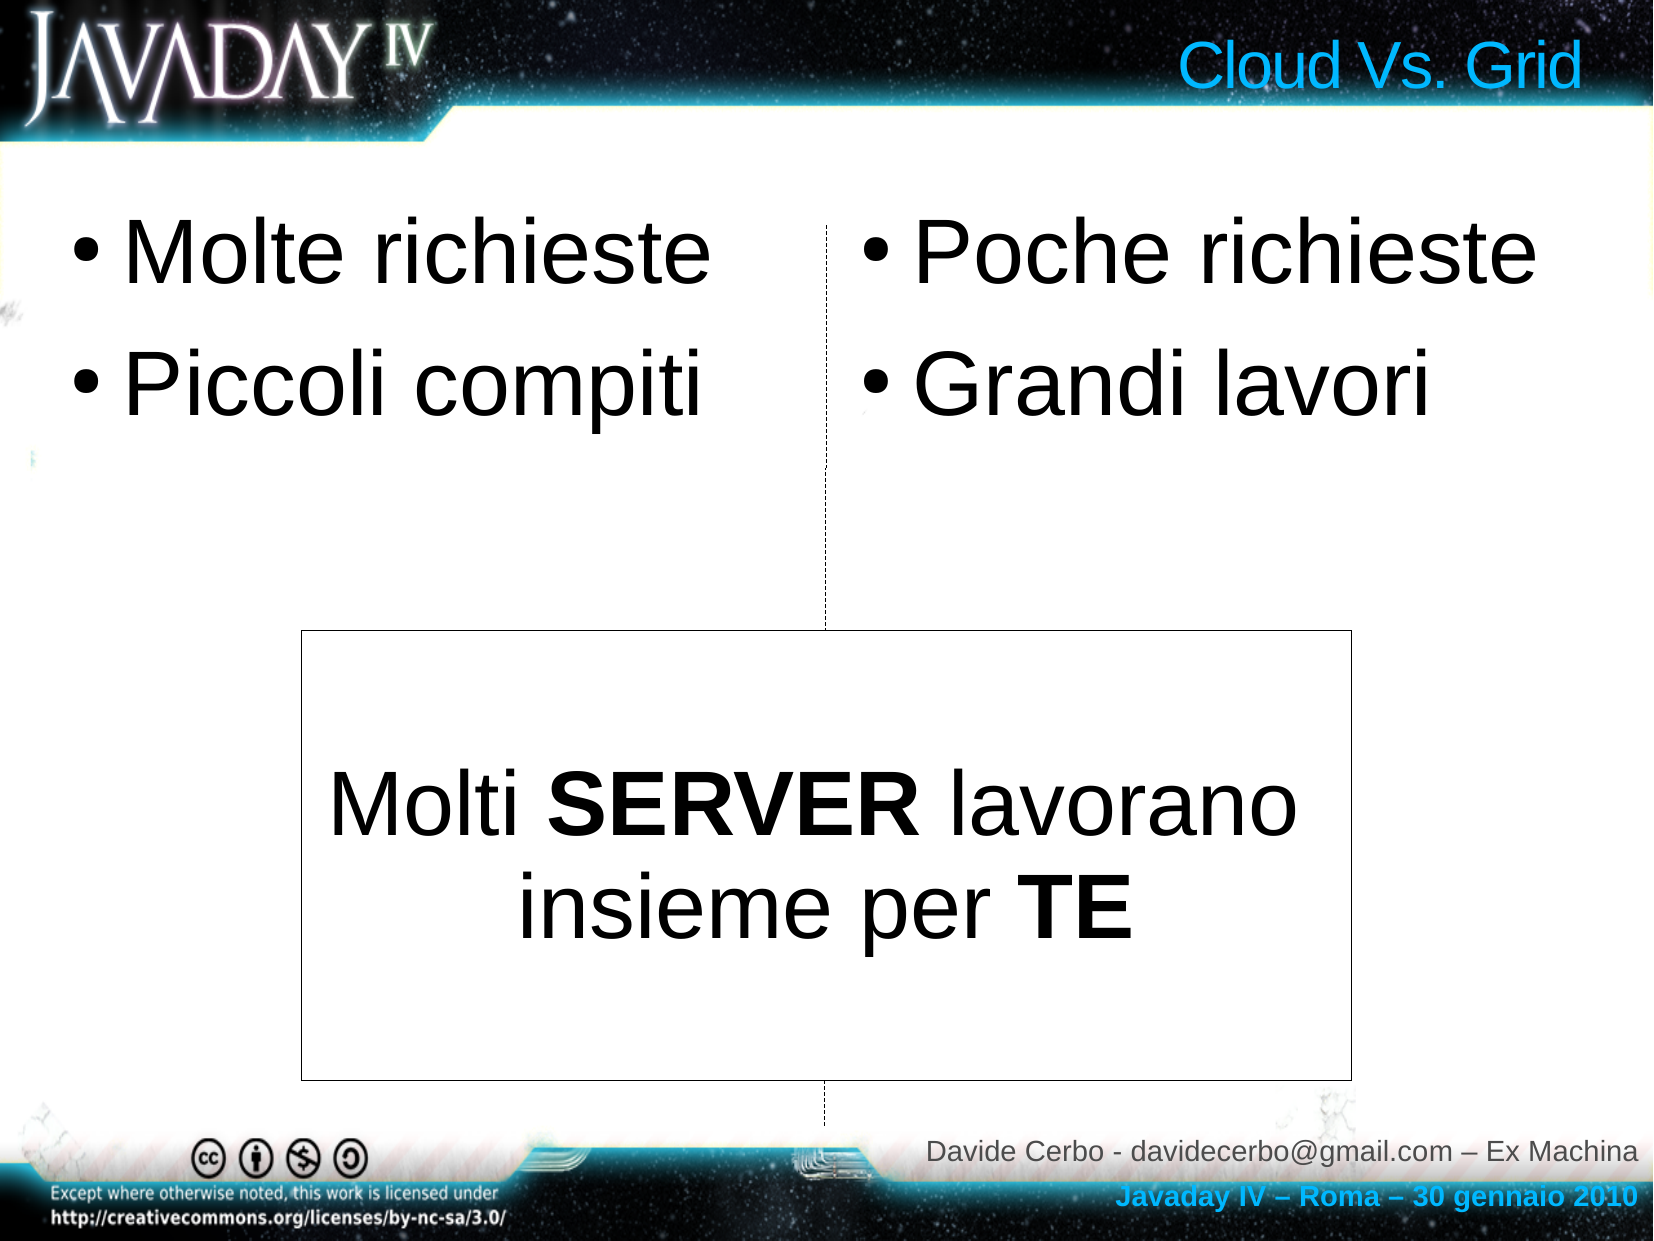

# Cloud Vs. Grid
Molte richieste
Piccoli compiti
Poche richieste
Grandi lavori
Molti SERVER lavorano
insieme per TE